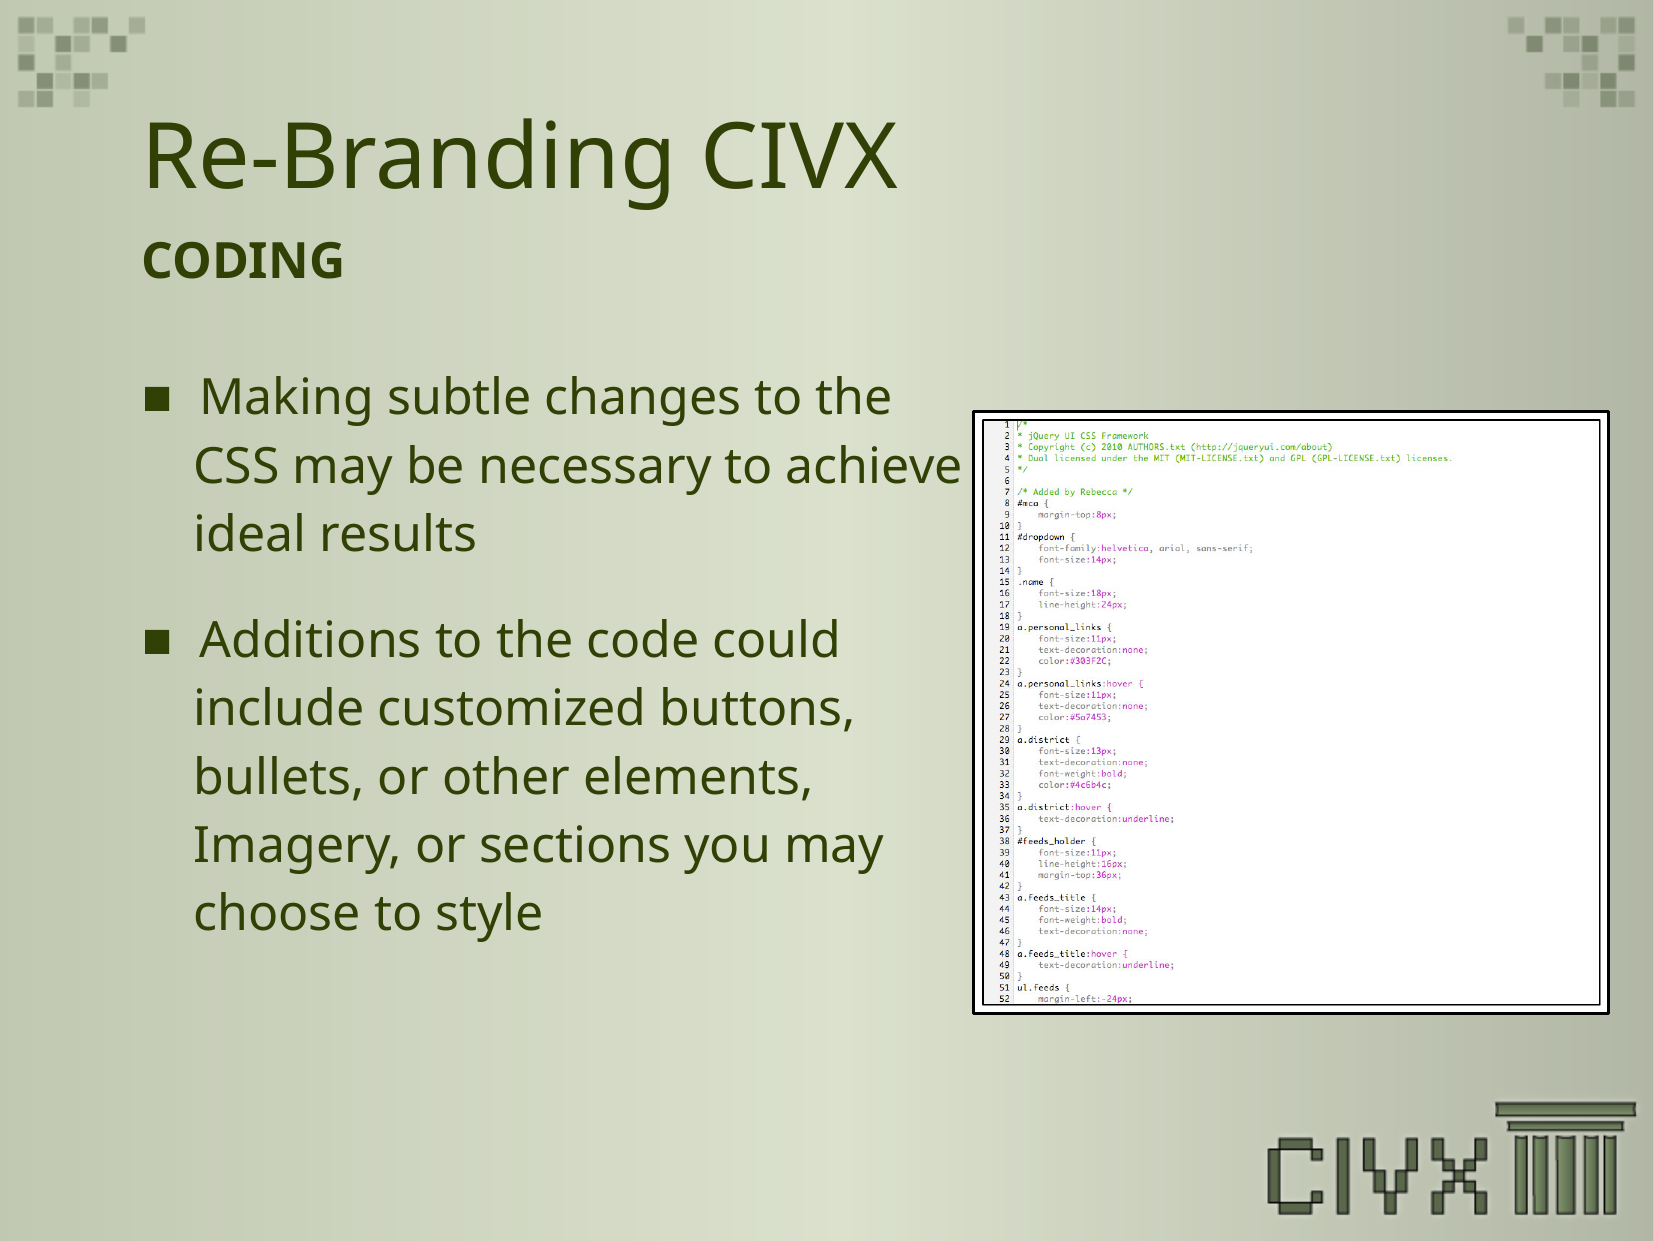

# Re-Branding CIVX
CODING
n Making subtle changes to the
 CSS may be necessary to achieve
 ideal results
n Additions to the code could
 include customized buttons,
 bullets, or other elements,
 Imagery, or sections you may
 choose to style